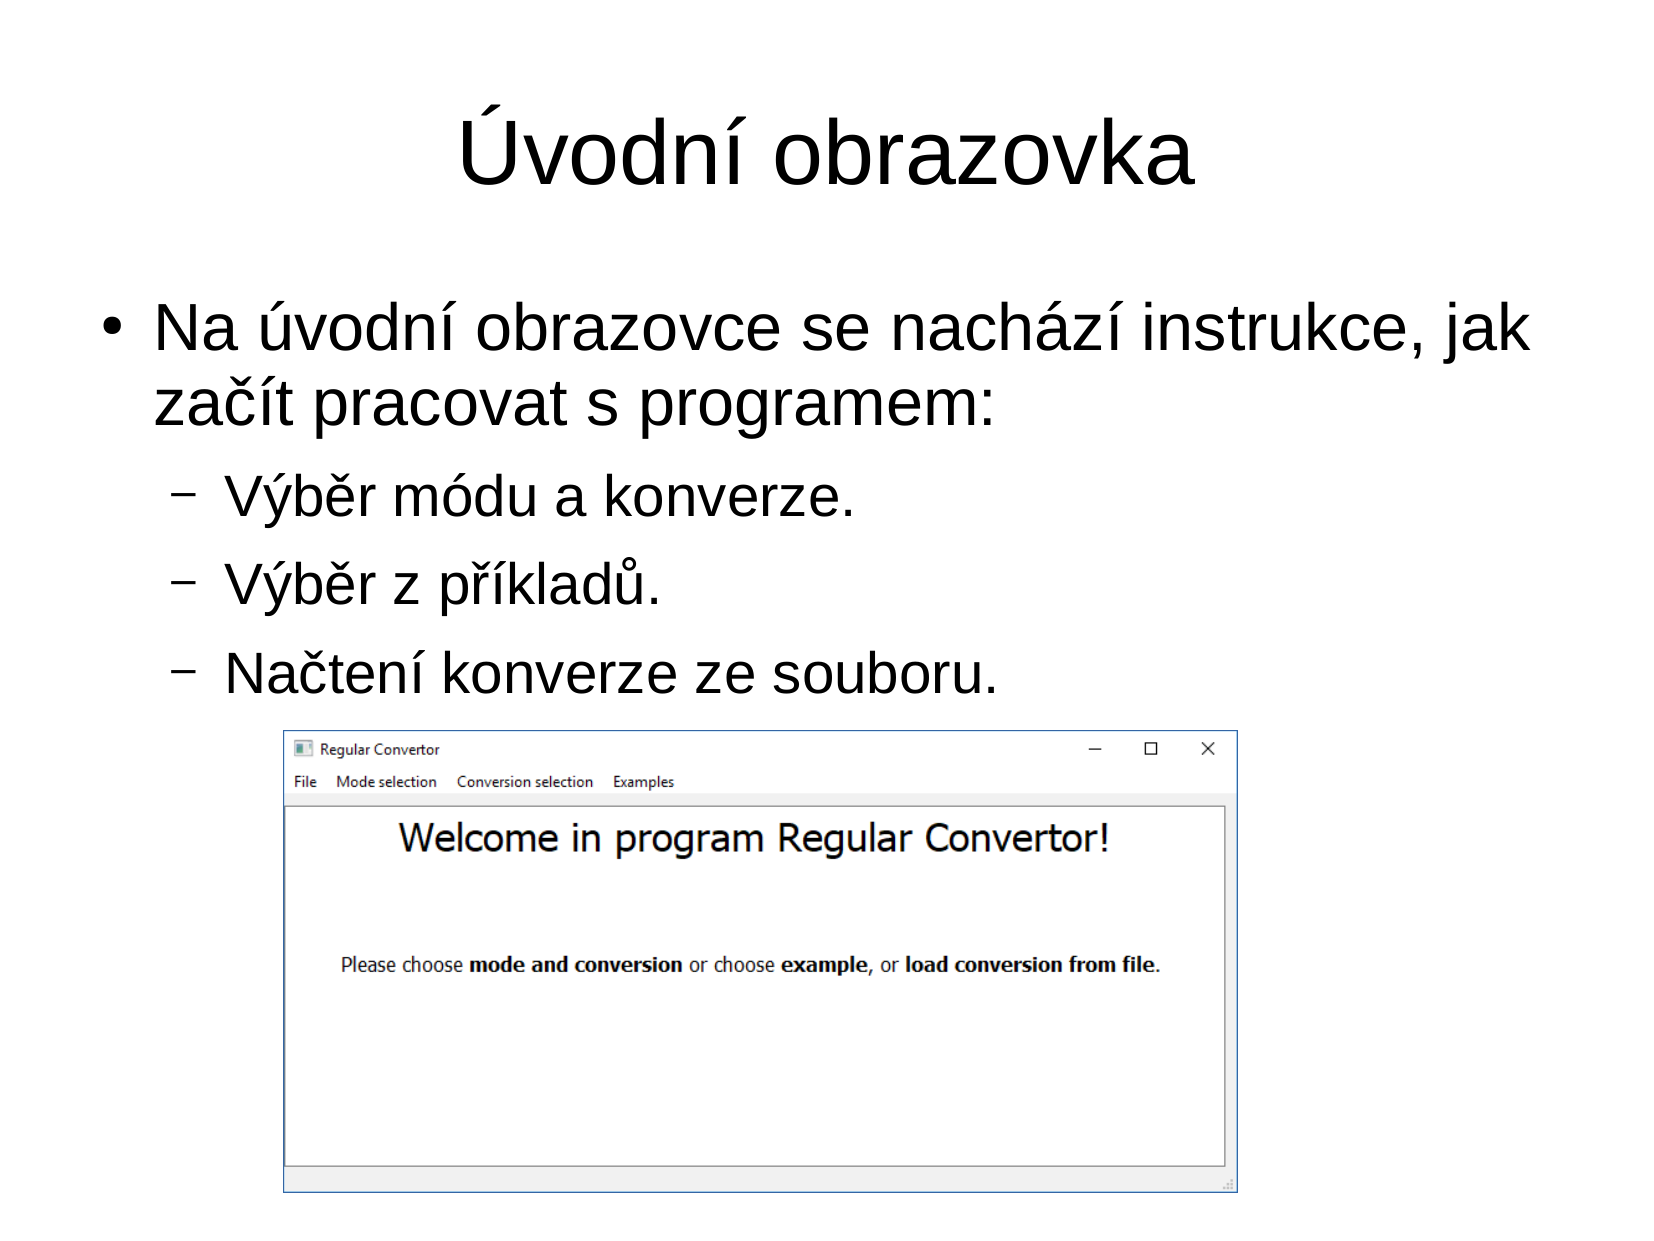

# Úvodní obrazovka
Na úvodní obrazovce se nachází instrukce, jak začít pracovat s programem:
Výběr módu a konverze.
Výběr z příkladů.
Načtení konverze ze souboru.